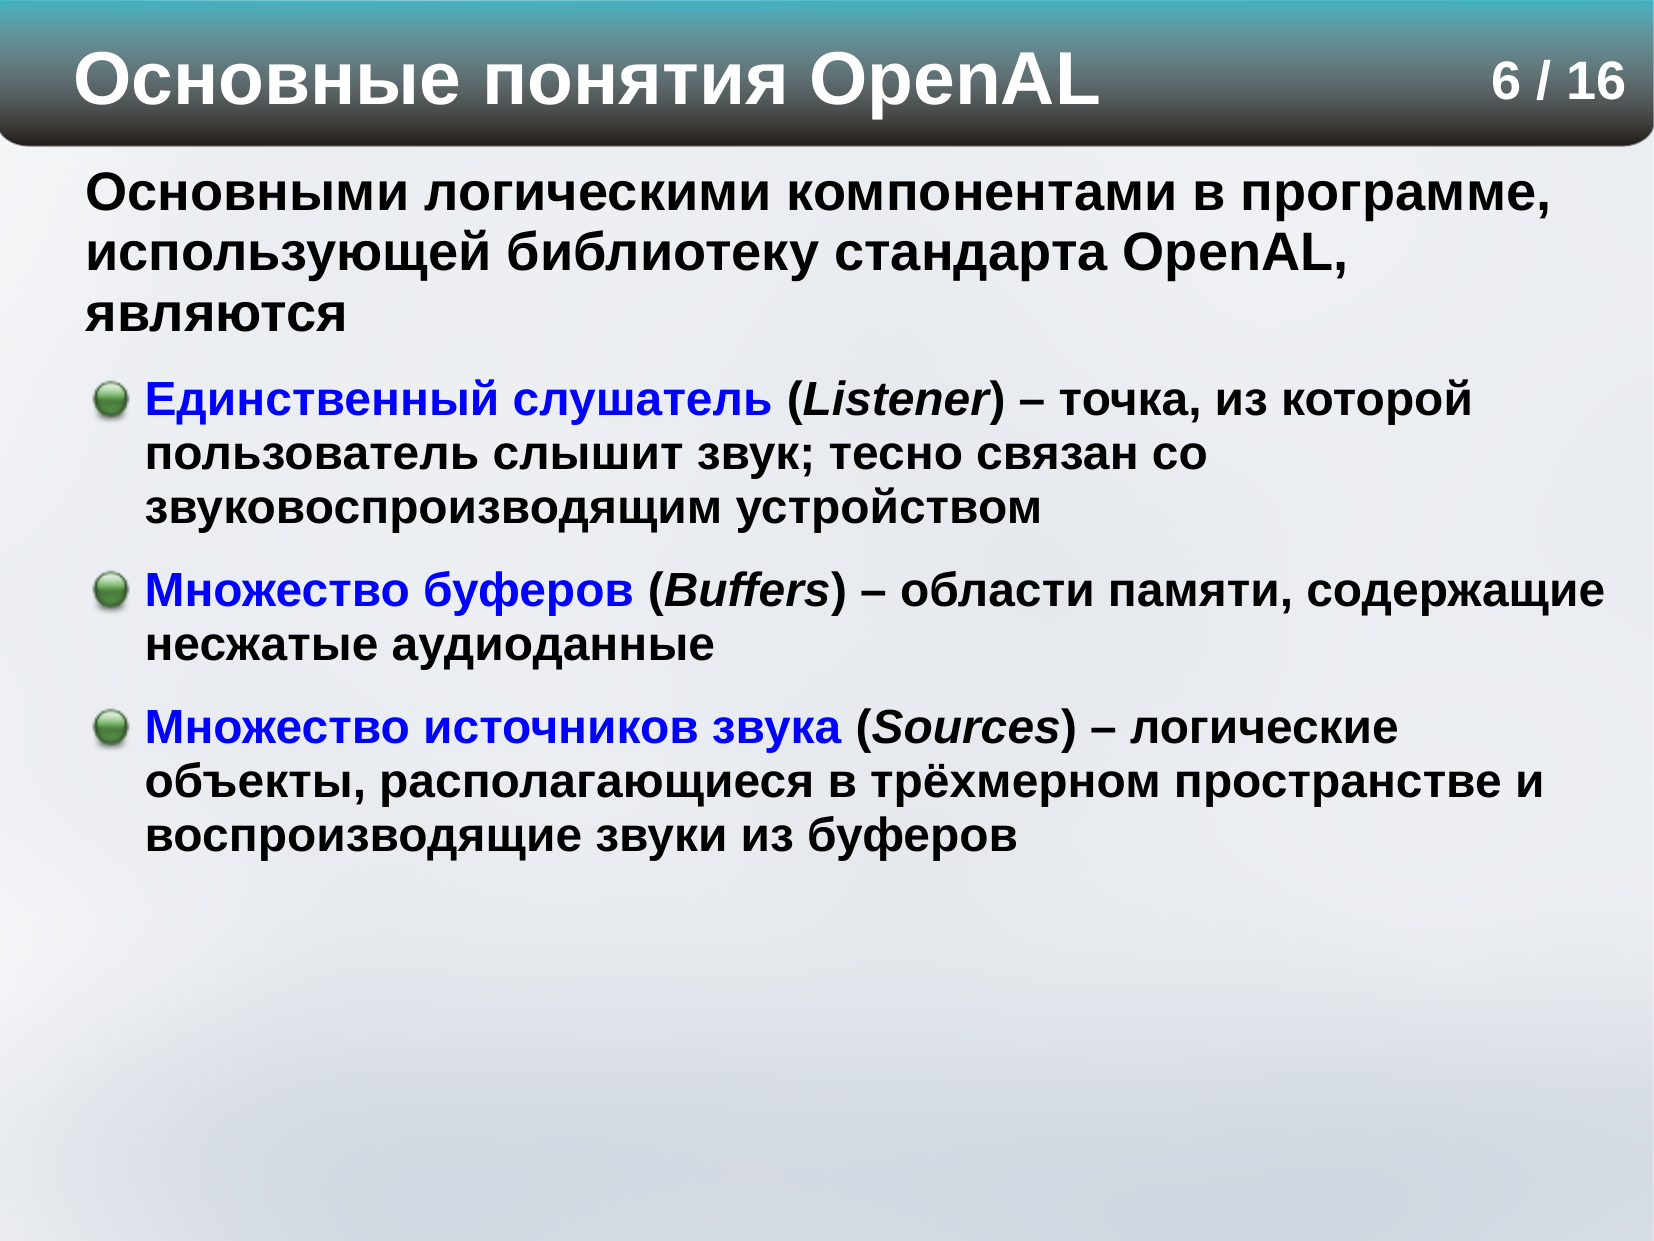

Основные понятия OpenAL
Основными логическими компонентами в программе, использующей библиотеку стандарта OpenAL, являются
Единственный слушатель (Listener) – точка, из которой пользователь слышит звук; тесно связан со звуковоспроизводящим устройством
Множество буферов (Buffers) – области памяти, содержащие несжатые аудиоданные
Множество источников звука (Sources) – логические объекты, располагающиеся в трёхмерном пространстве и воспроизводящие звуки из буферов